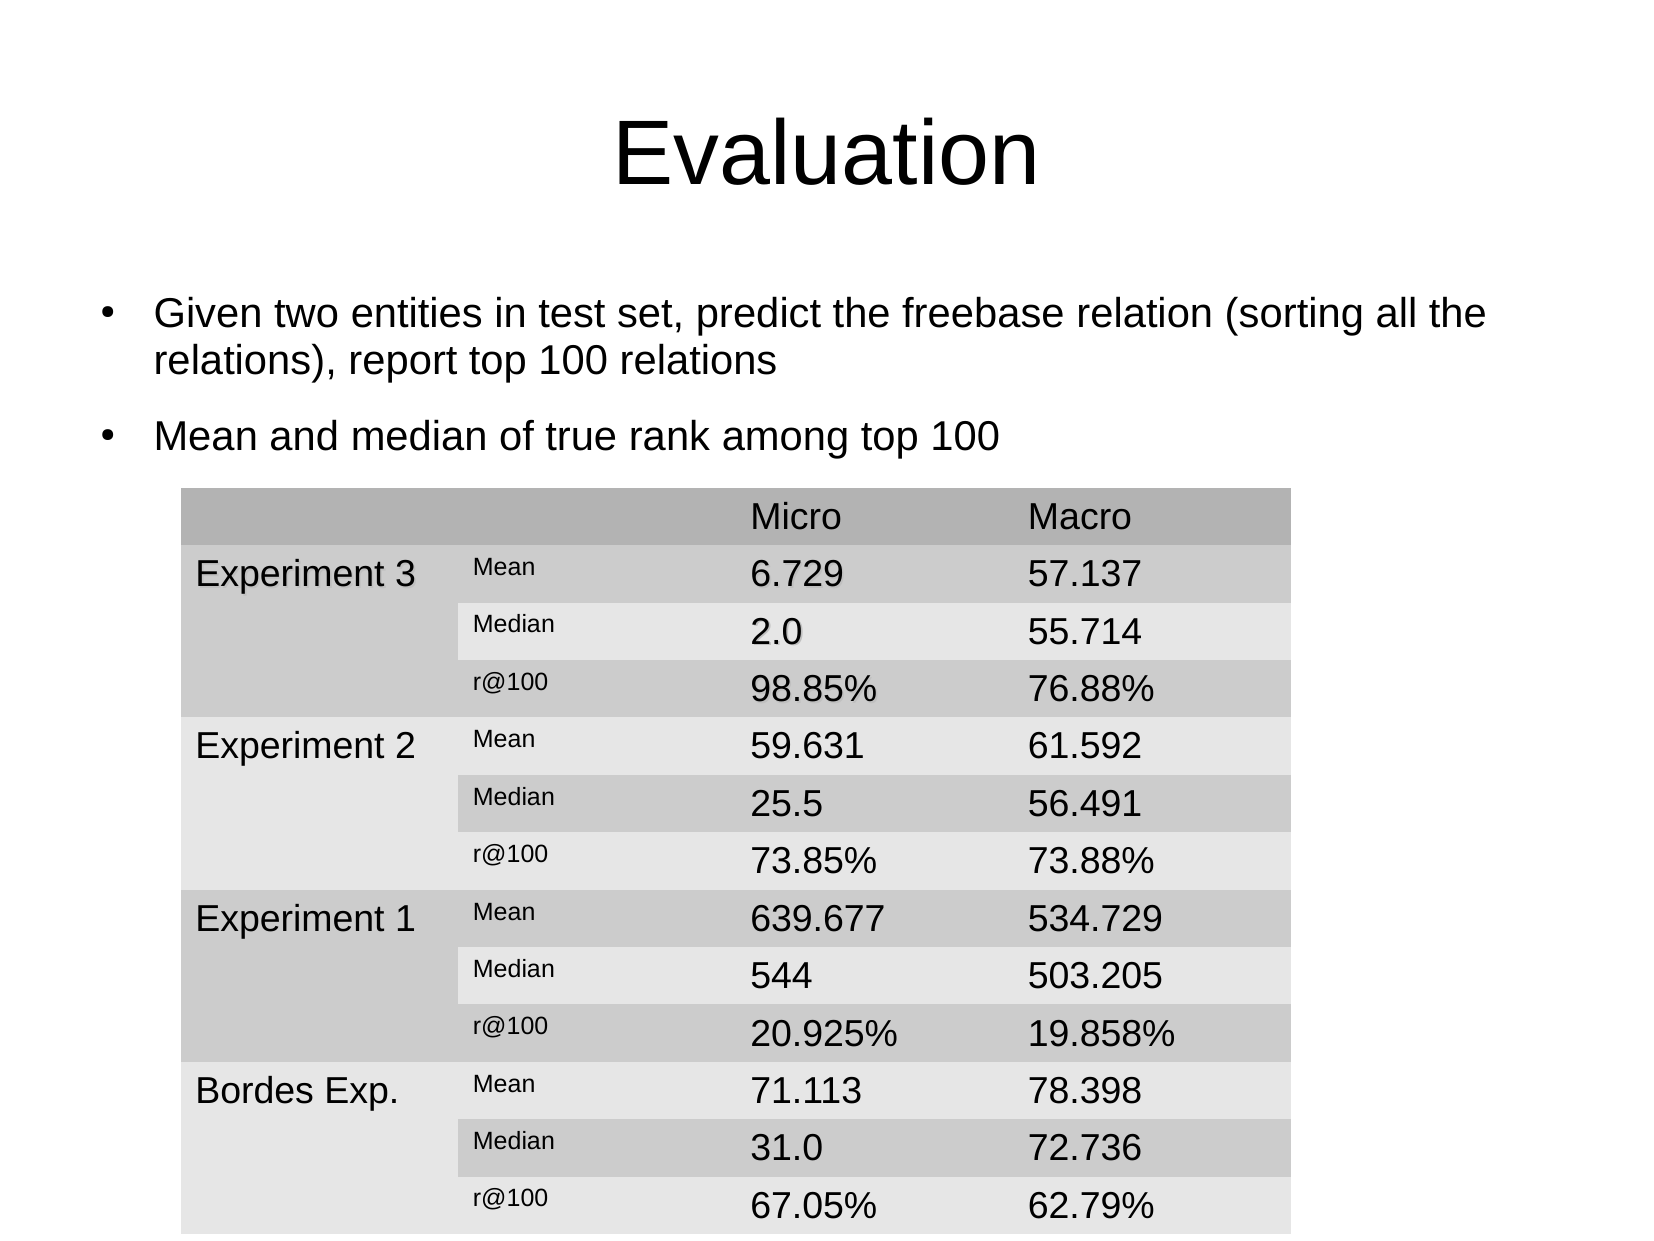

# Evaluation
Given two entities in test set, predict the freebase relation (sorting all the relations), report top 100 relations
Mean and median of true rank among top 100
| | | Micro | Macro |
| --- | --- | --- | --- |
| Experiment 3 | Mean | 6.729 | 57.137 |
| | Median | 2.0 | 55.714 |
| | r@100 | 98.85% | 76.88% |
| Experiment 2 | Mean | 59.631 | 61.592 |
| | Median | 25.5 | 56.491 |
| | r@100 | 73.85% | 73.88% |
| Experiment 1 | Mean | 639.677 | 534.729 |
| | Median | 544 | 503.205 |
| | r@100 | 20.925% | 19.858% |
| Bordes Exp. | Mean | 71.113 | 78.398 |
| | Median | 31.0 | 72.736 |
| | r@100 | 67.05% | 62.79% |